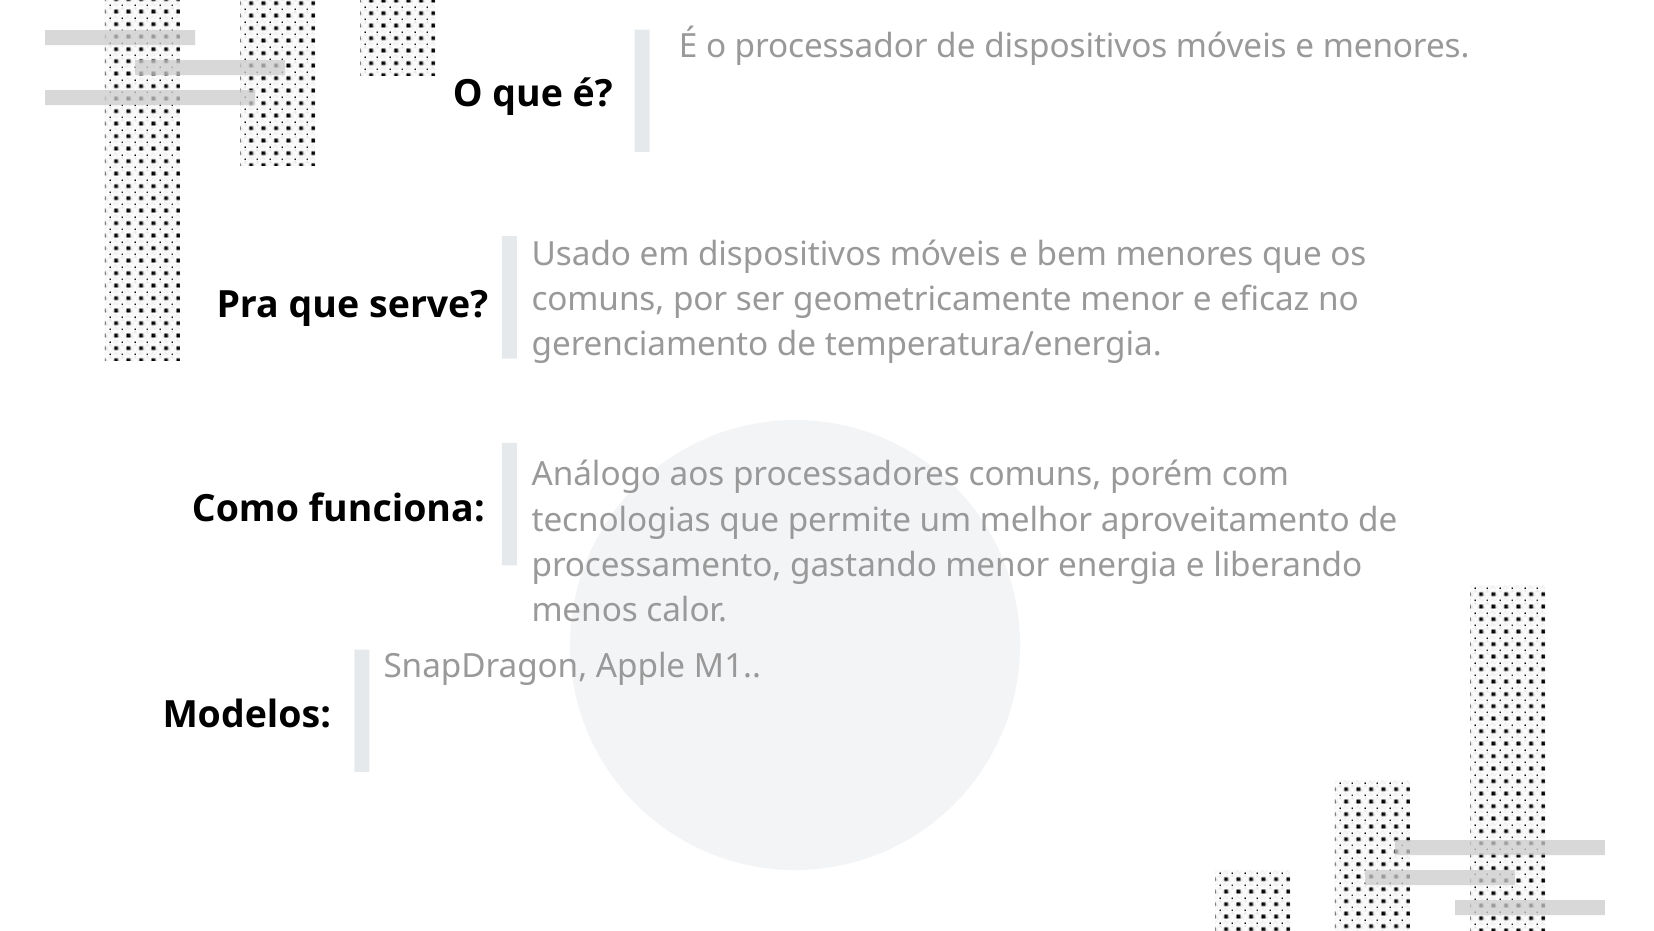

É o processador de dispositivos móveis e menores.
O que é?
Usado em dispositivos móveis e bem menores que os comuns, por ser geometricamente menor e eficaz no gerenciamento de temperatura/energia.
Pra que serve?
Análogo aos processadores comuns, porém com tecnologias que permite um melhor aproveitamento de processamento, gastando menor energia e liberando menos calor.
Como funciona:
SnapDragon, Apple M1..
Modelos: